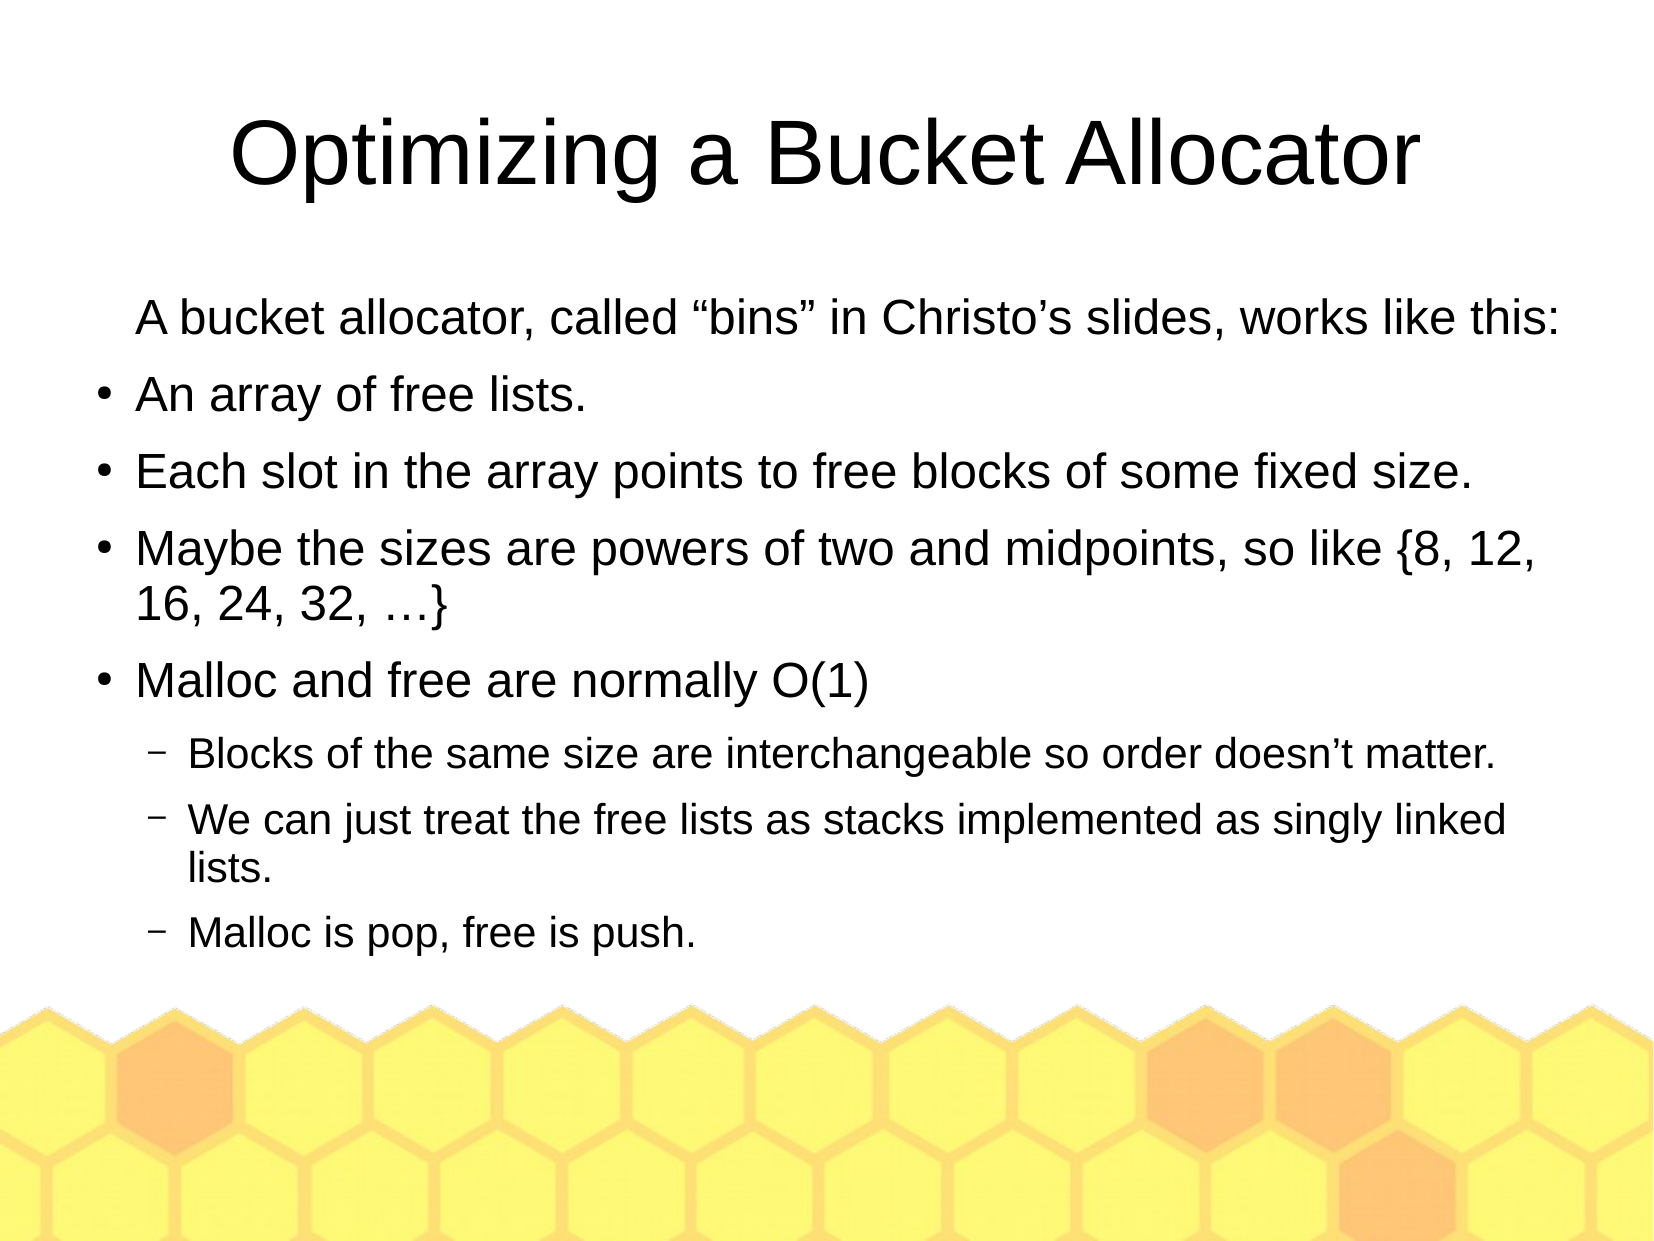

# Optimizing a Bucket Allocator
A bucket allocator, called “bins” in Christo’s slides, works like this:
An array of free lists.
Each slot in the array points to free blocks of some fixed size.
Maybe the sizes are powers of two and midpoints, so like {8, 12, 16, 24, 32, …}
Malloc and free are normally O(1)
Blocks of the same size are interchangeable so order doesn’t matter.
We can just treat the free lists as stacks implemented as singly linked lists.
Malloc is pop, free is push.